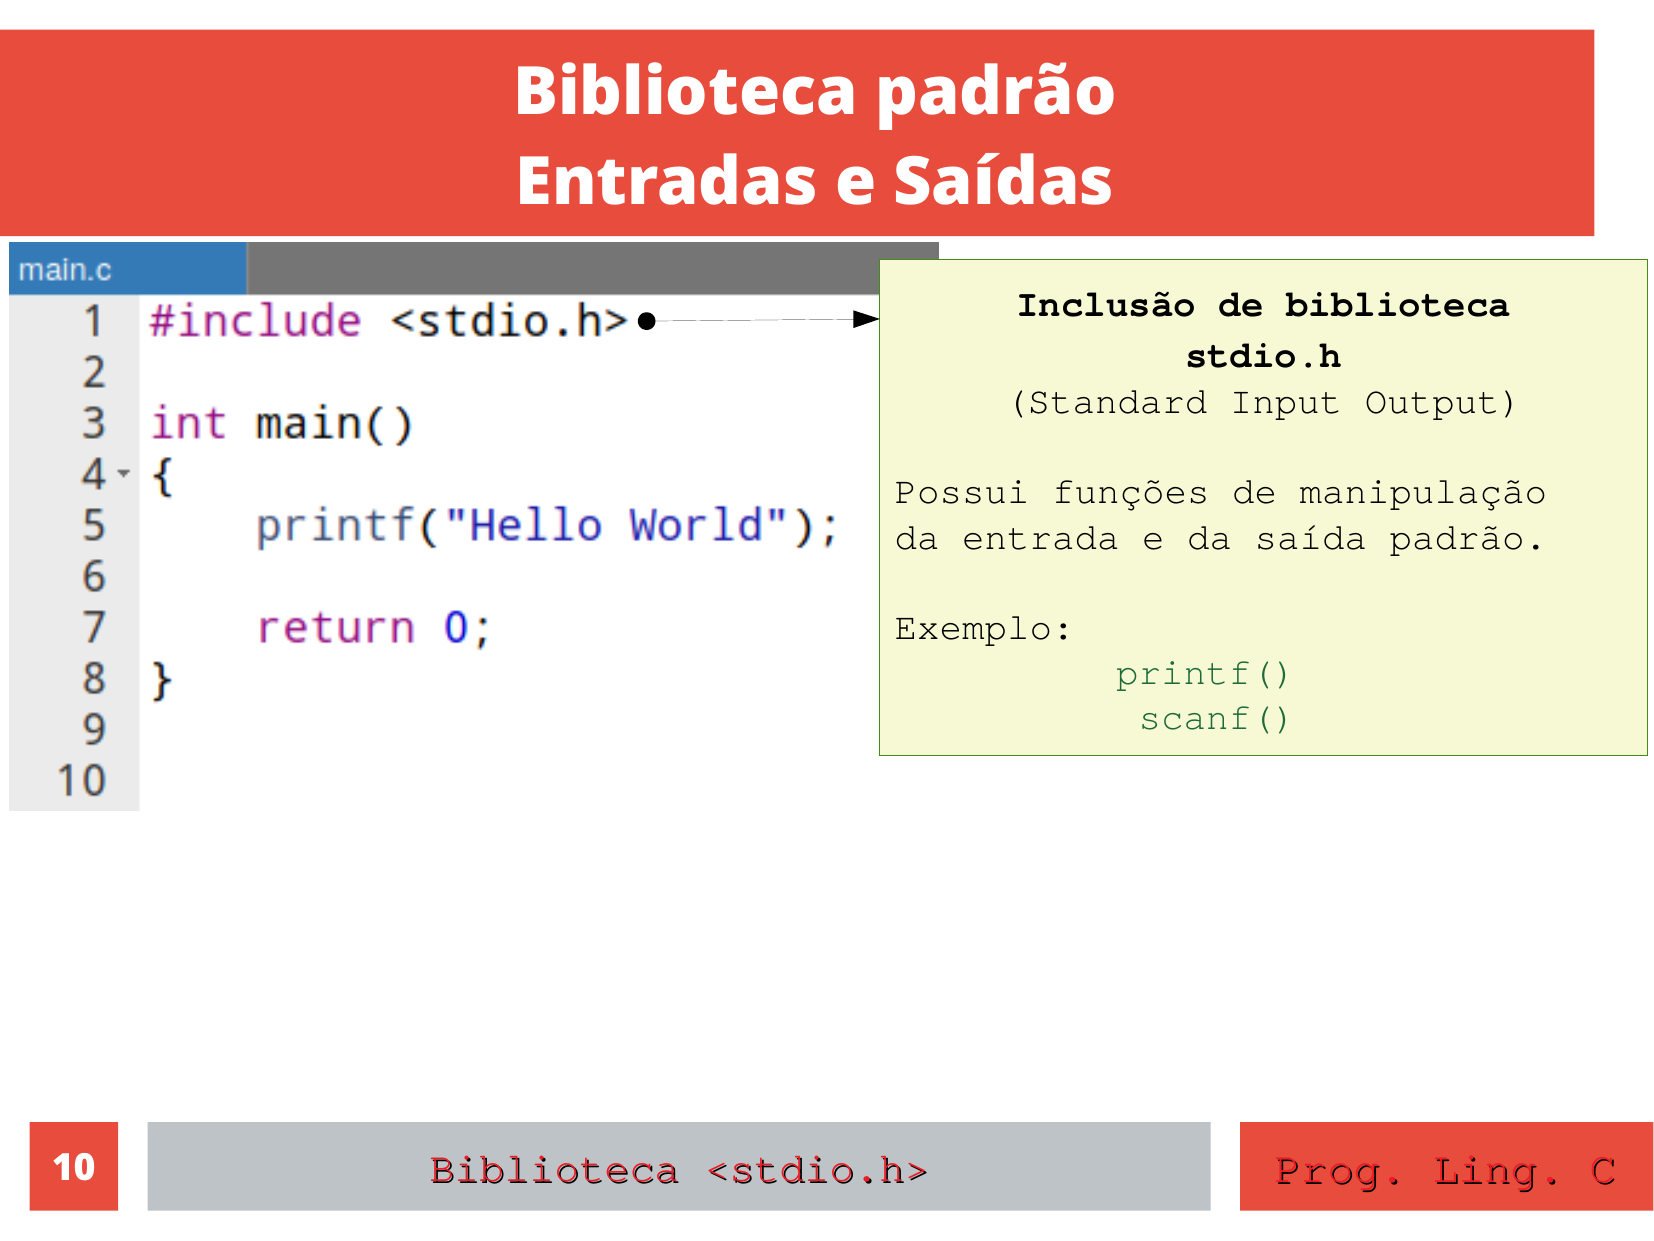

# Biblioteca padrão Entradas e Saídas
Inclusão de biblioteca
stdio.h
(Standard Input Output)
Possui funções de manipulação
da entrada e da saída padrão.
Exemplo:
			printf()
			 scanf()
10
Biblioteca <stdio.h>
 Prog. Ling. C